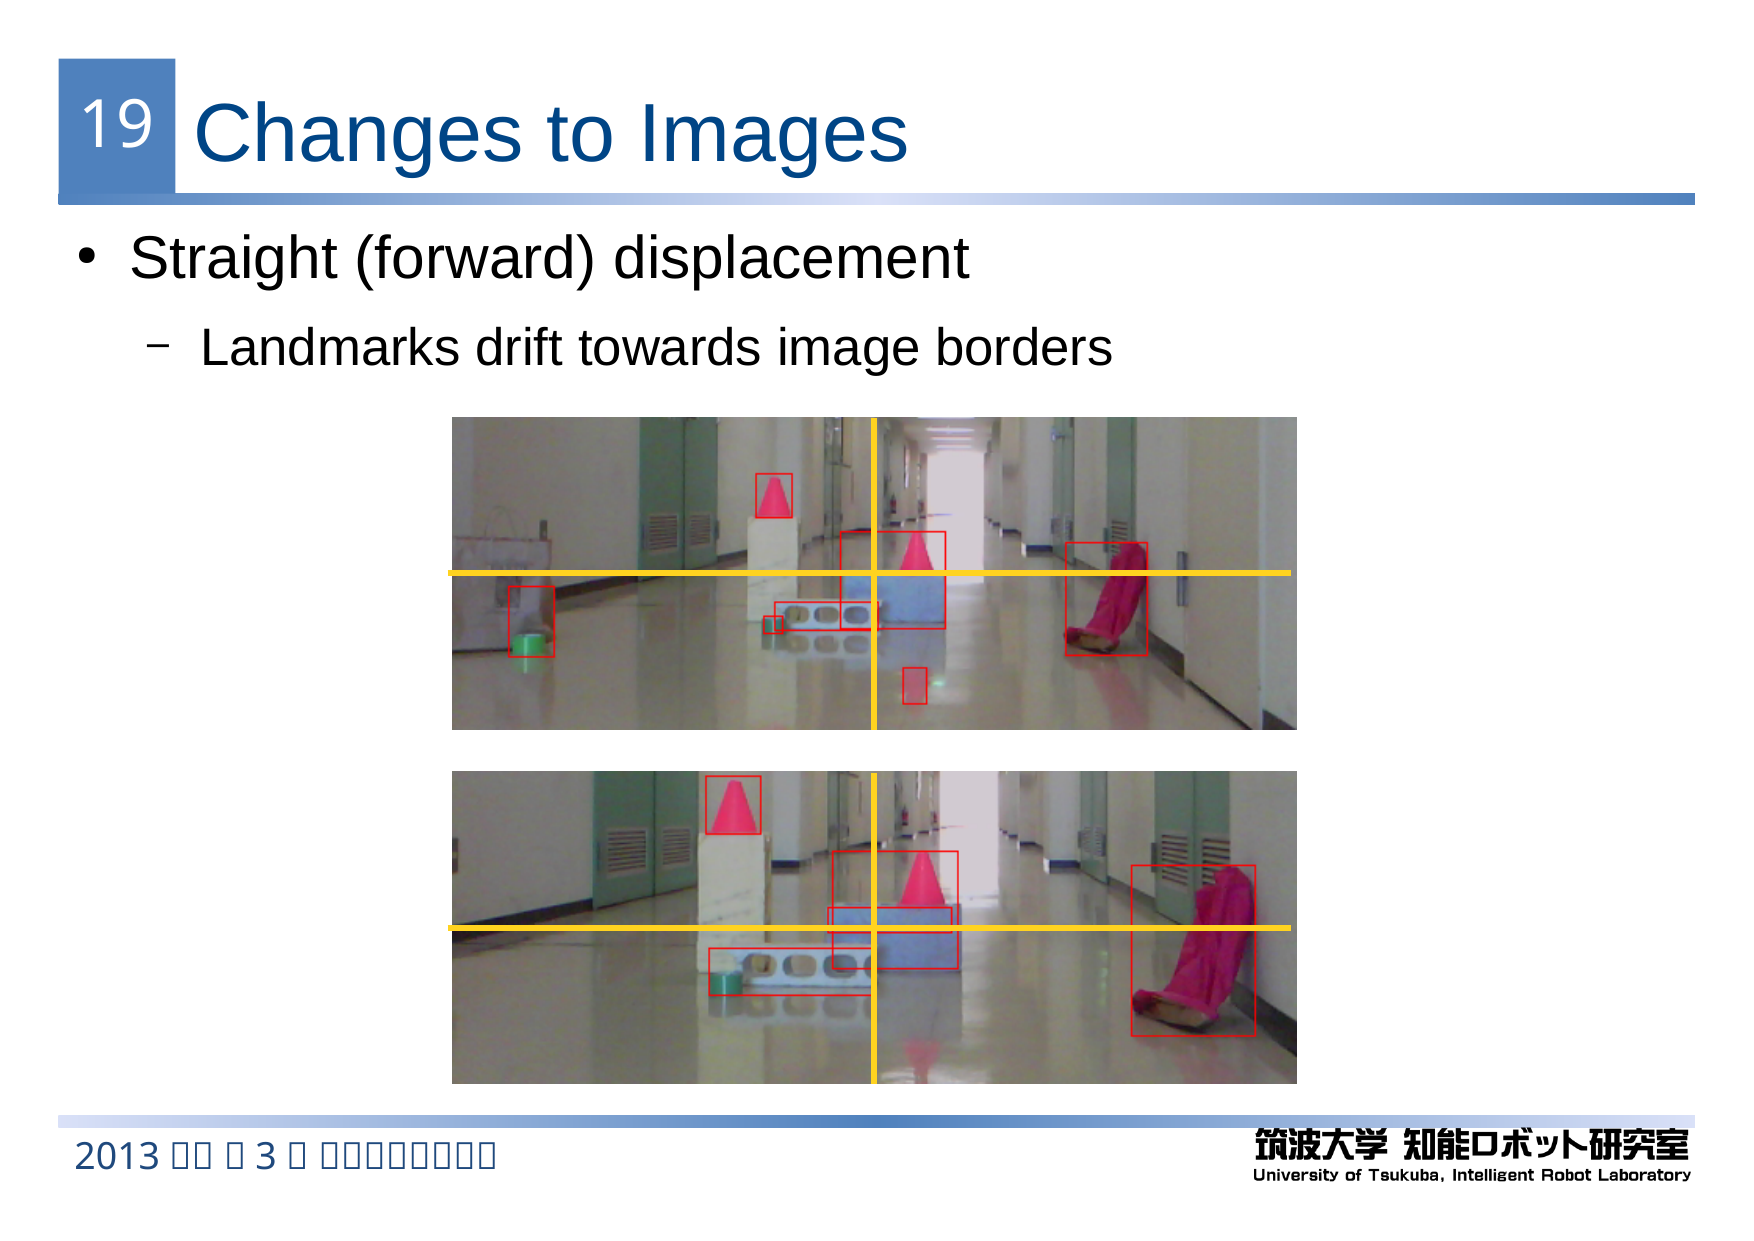

# Changes to Images
Straight (forward) displacement
Landmarks drift towards image borders